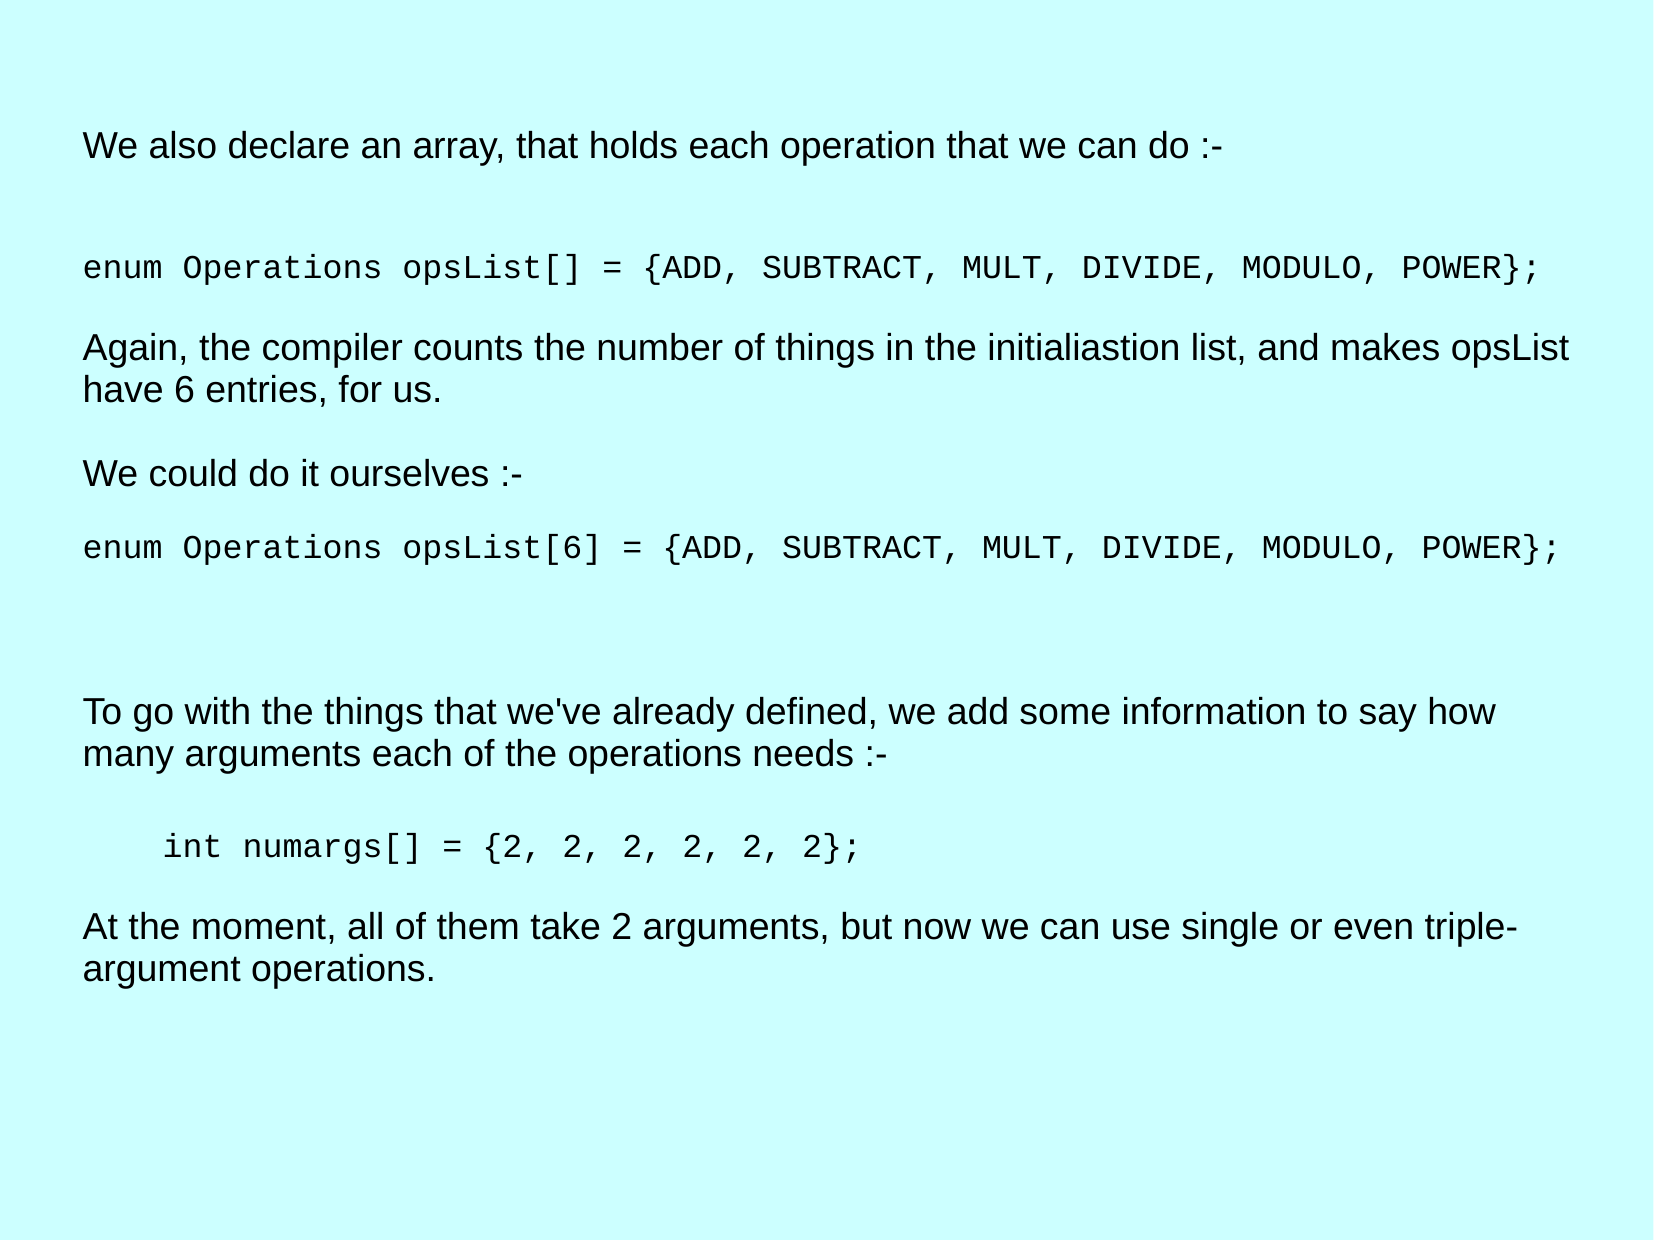

# We also declare an array, that holds each operation that we can do :-
enum Operations opsList[] = {ADD, SUBTRACT, MULT, DIVIDE, MODULO, POWER};
Again, the compiler counts the number of things in the initialiastion list, and makes opsList have 6 entries, for us.
We could do it ourselves :-
enum Operations opsList[6] = {ADD, SUBTRACT, MULT, DIVIDE, MODULO, POWER};
To go with the things that we've already defined, we add some information to say how many arguments each of the operations needs :-
 int numargs[] = {2, 2, 2, 2, 2, 2};
At the moment, all of them take 2 arguments, but now we can use single or even triple-argument operations.